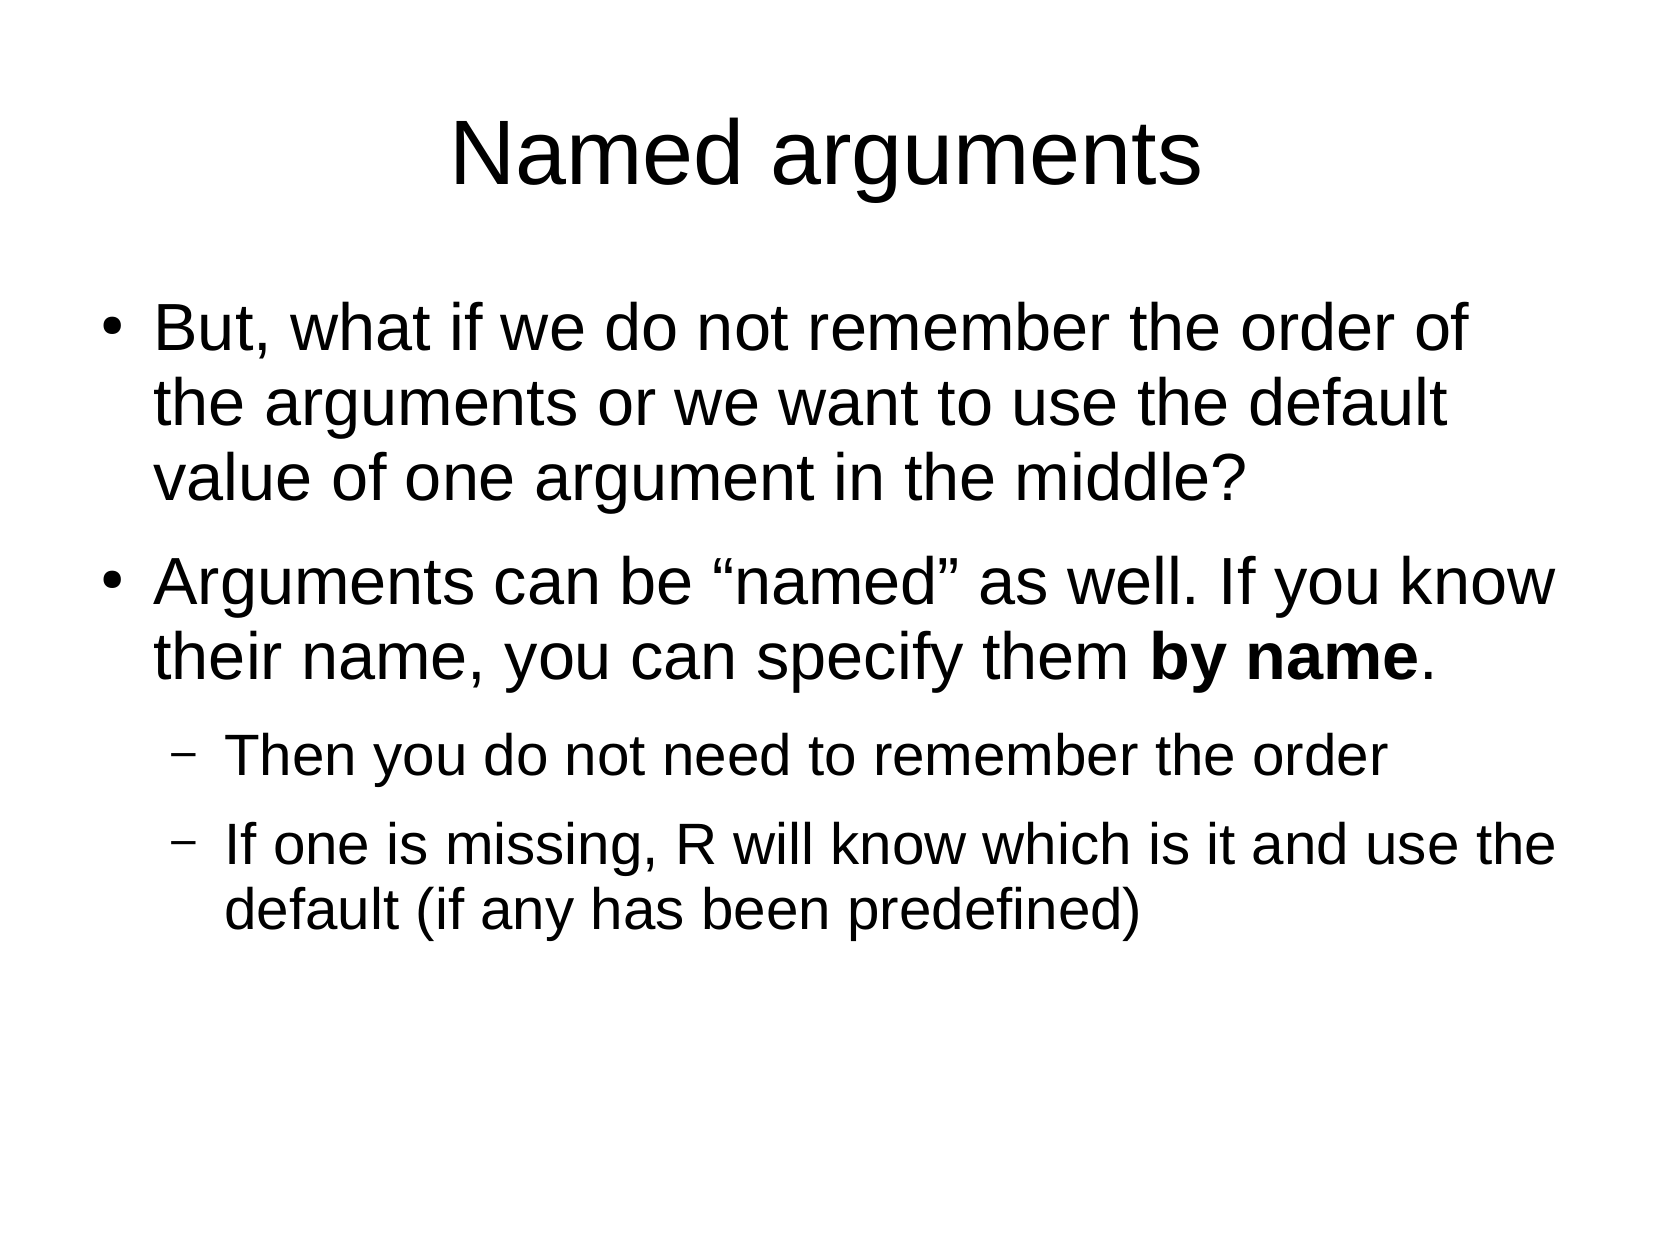

# Named arguments
But, what if we do not remember the order of the arguments or we want to use the default value of one argument in the middle?
Arguments can be “named” as well. If you know their name, you can specify them by name.
Then you do not need to remember the order
If one is missing, R will know which is it and use the default (if any has been predefined)